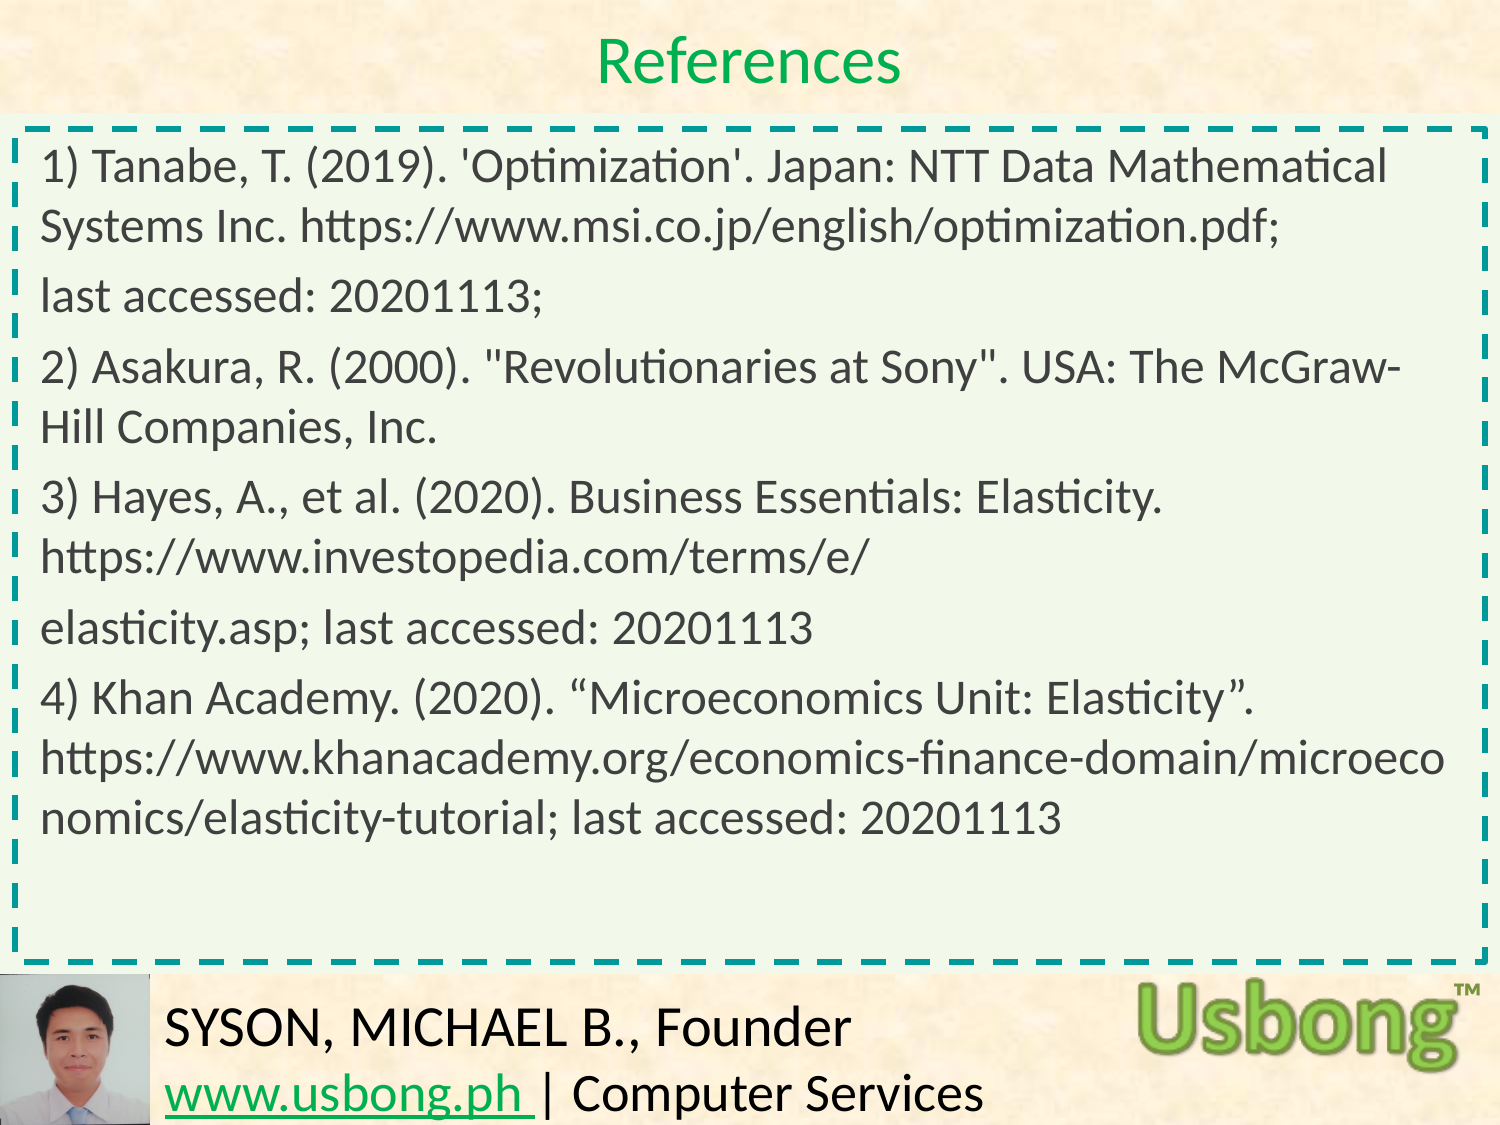

# References
1) Tanabe, T. (2019). 'Optimization'. Japan: NTT Data Mathematical Systems Inc. https://www.msi.co.jp/english/optimization.pdf;
last accessed: 20201113;
2) Asakura, R. (2000). "Revolutionaries at Sony". USA: The McGraw-Hill Companies, Inc.
3) Hayes, A., et al. (2020). Business Essentials: Elasticity. https://www.investopedia.com/terms/e/
elasticity.asp; last accessed: 20201113
4) Khan Academy. (2020). “Microeconomics Unit: Elasticity”. https://www.khanacademy.org/economics-finance-domain/microeconomics/elasticity-tutorial; last accessed: 20201113
™
SYSON, MICHAEL B., Founder
www.usbong.ph | Computer Services